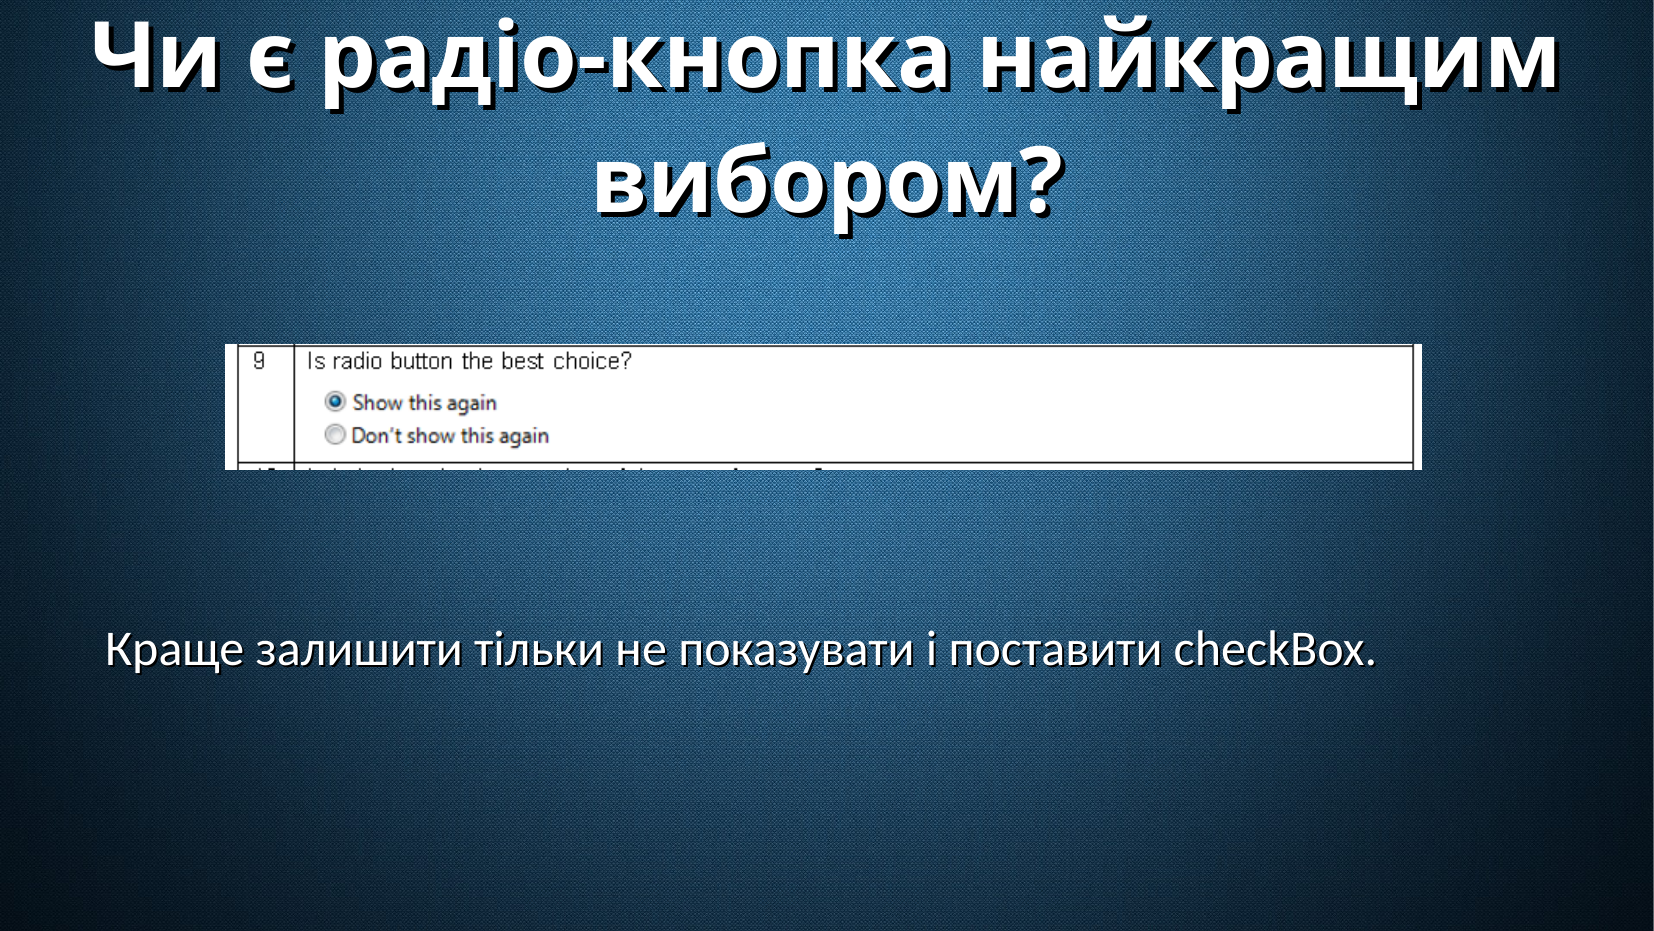

# Чи є радіо-кнопка найкращим вибором?
Краще залишити тільки не показувати і поставити checkBox.